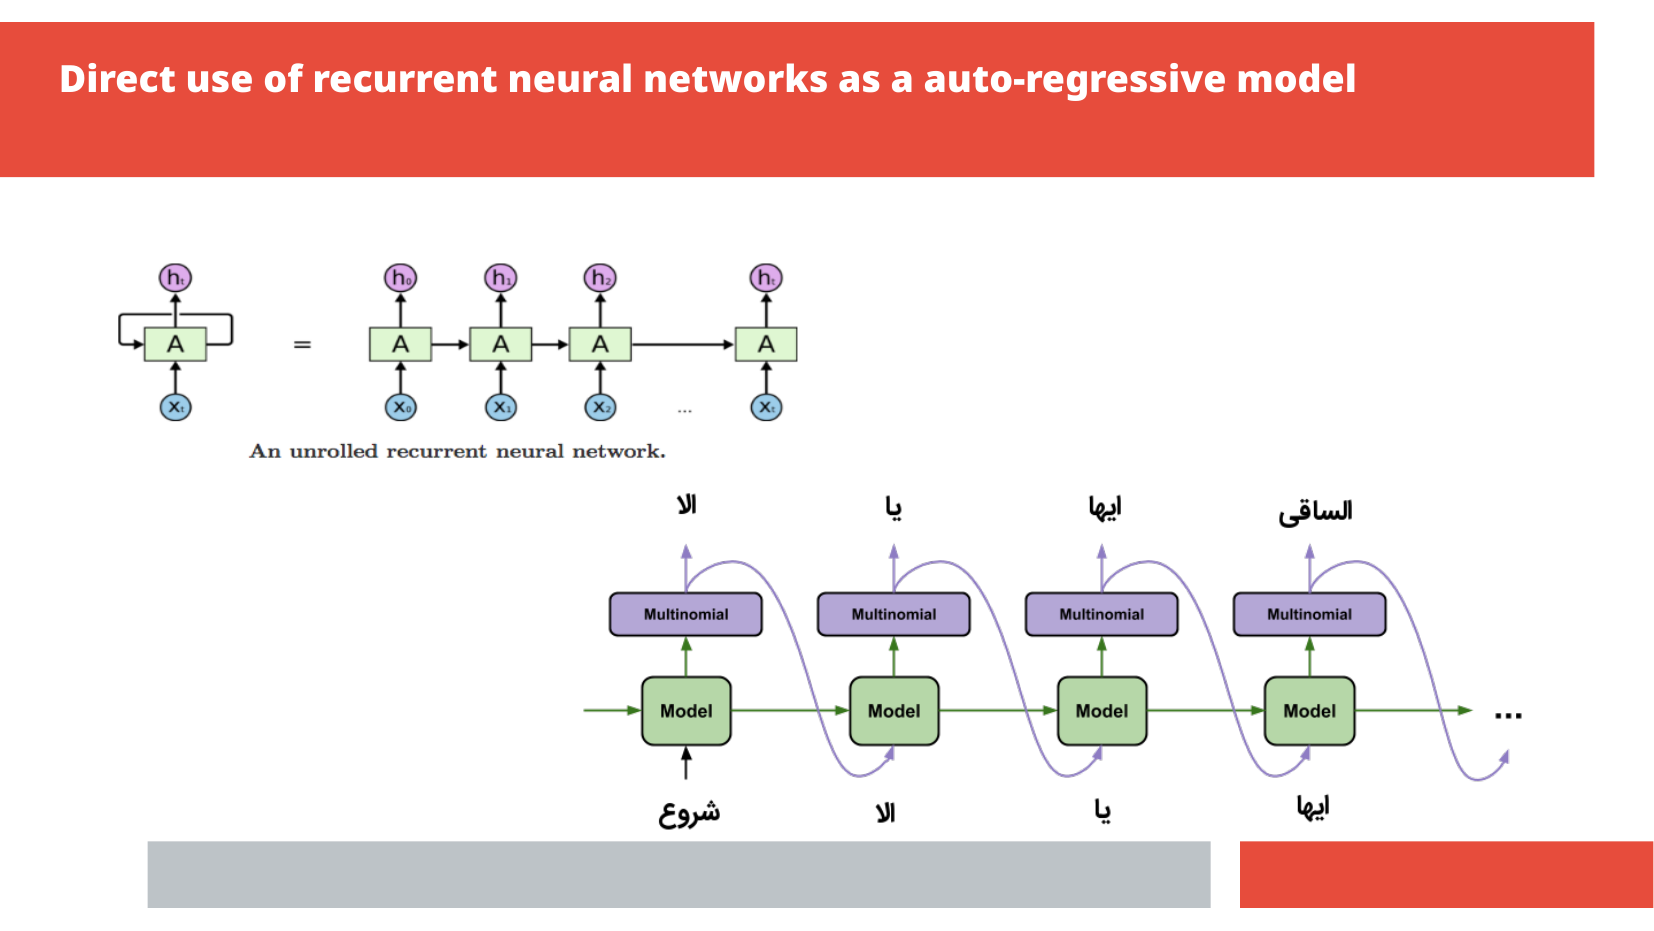

# Direct use of recurrent neural networks as a auto-regressive model